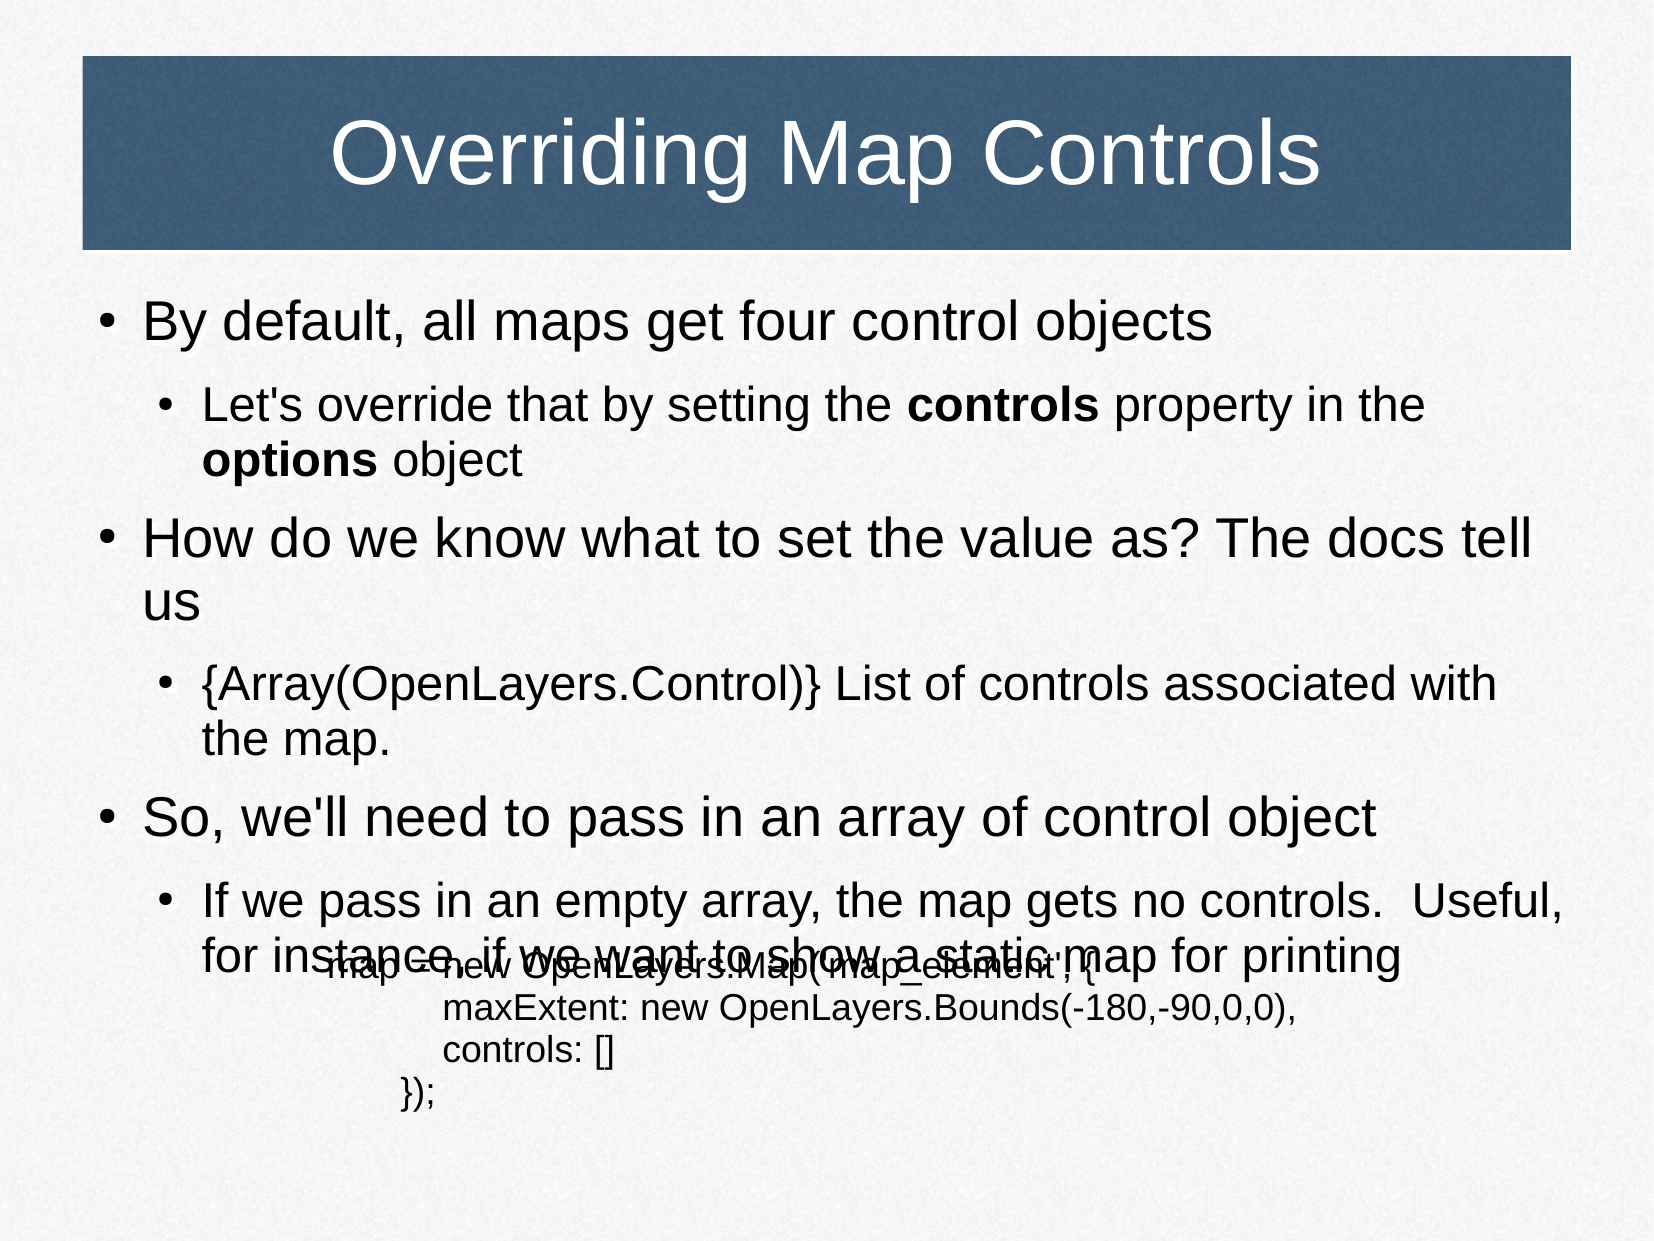

# Overriding Map Controls
By default, all maps get four control objects
Let's override that by setting the controls property in the options object
How do we know what to set the value as? The docs tell us
{Array(OpenLayers.Control)} List of controls associated with the map.
So, we'll need to pass in an array of control object
If we pass in an empty array, the map gets no controls. Useful, for instance, if we want to show a static map for printing
 map = new OpenLayers.Map('map_element', {
 maxExtent: new OpenLayers.Bounds(-180,-90,0,0),
 controls: []
 });